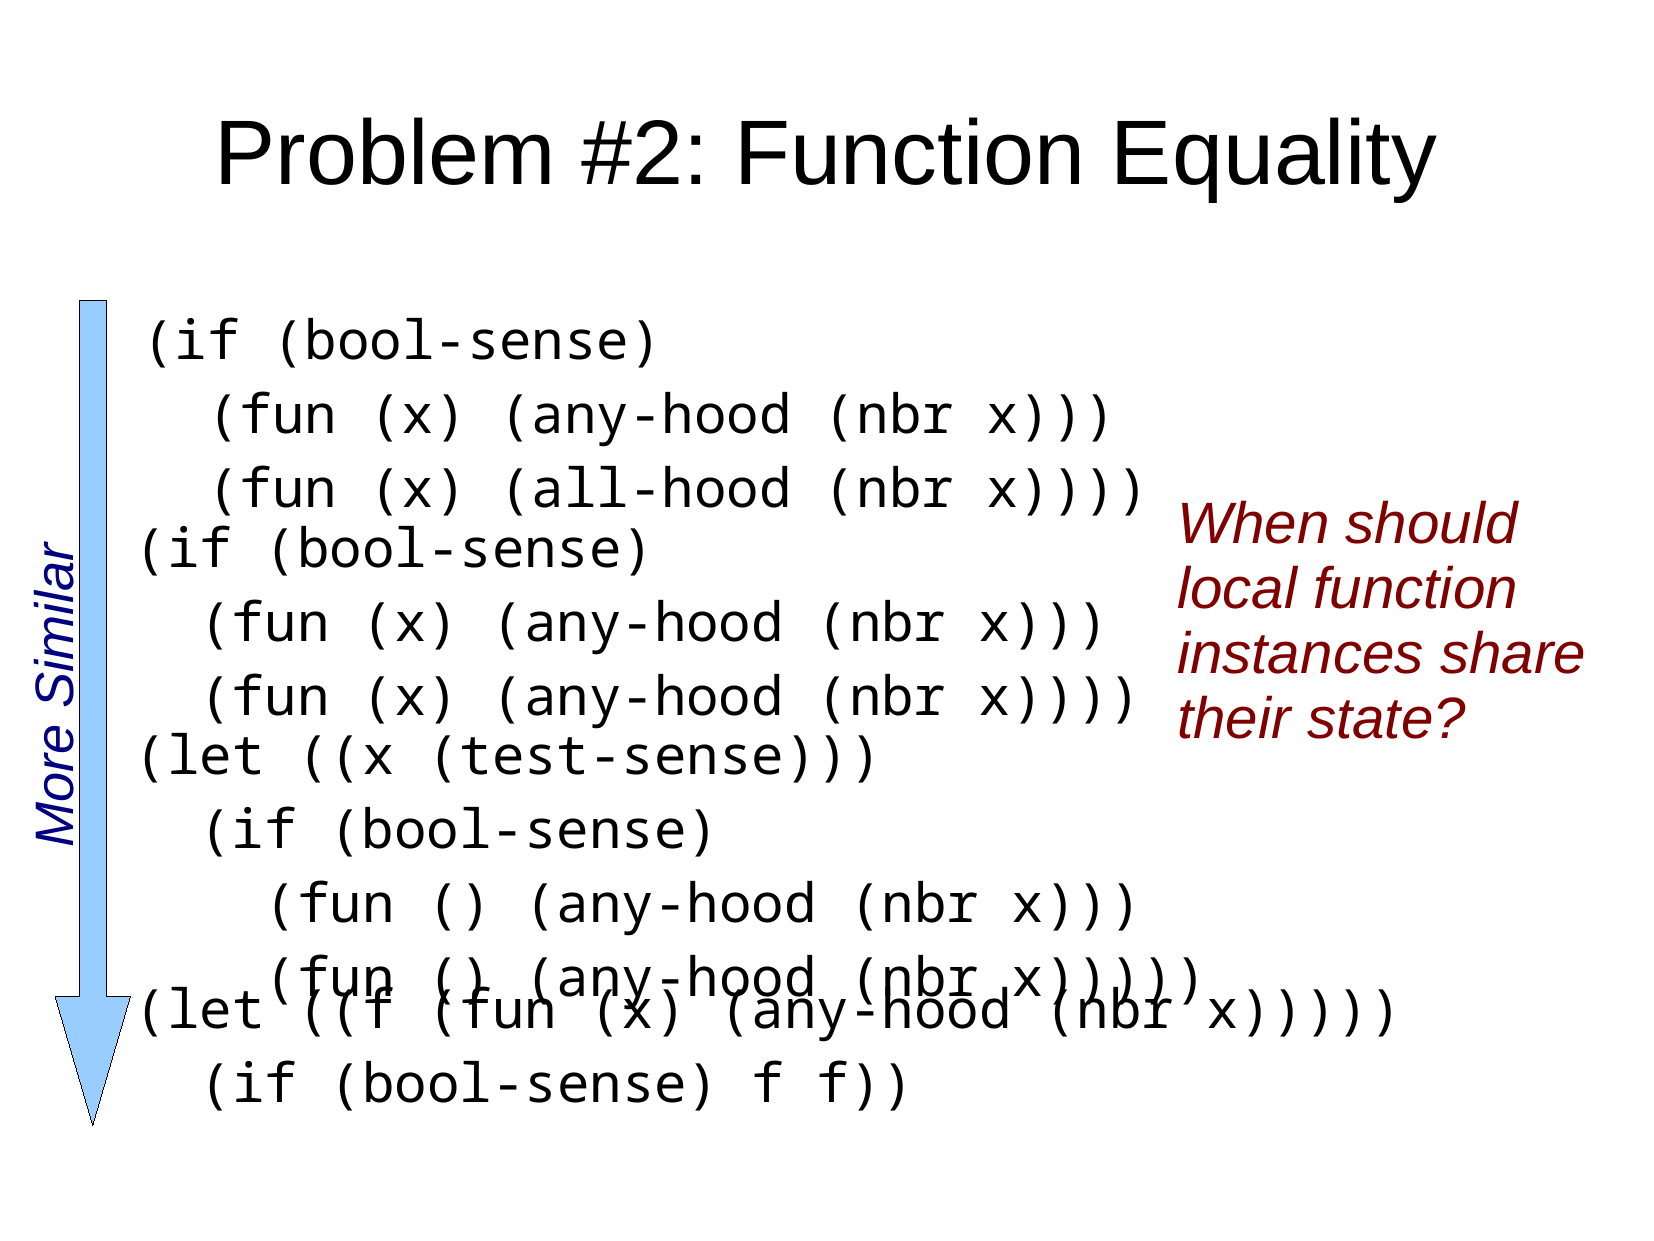

# Problem #2: Function Equality
(if (bool-sense)
 (fun (x) (any-hood (nbr x)))
 (fun (x) (all-hood (nbr x))))
When should local function instances share their state?
(if (bool-sense)
 (fun (x) (any-hood (nbr x)))
 (fun (x) (any-hood (nbr x))))
More Similar
(let ((x (test-sense)))
 (if (bool-sense)
 (fun () (any-hood (nbr x)))
 (fun () (any-hood (nbr x)))))
(let ((f (fun (x) (any-hood (nbr x)))))
 (if (bool-sense) f f))